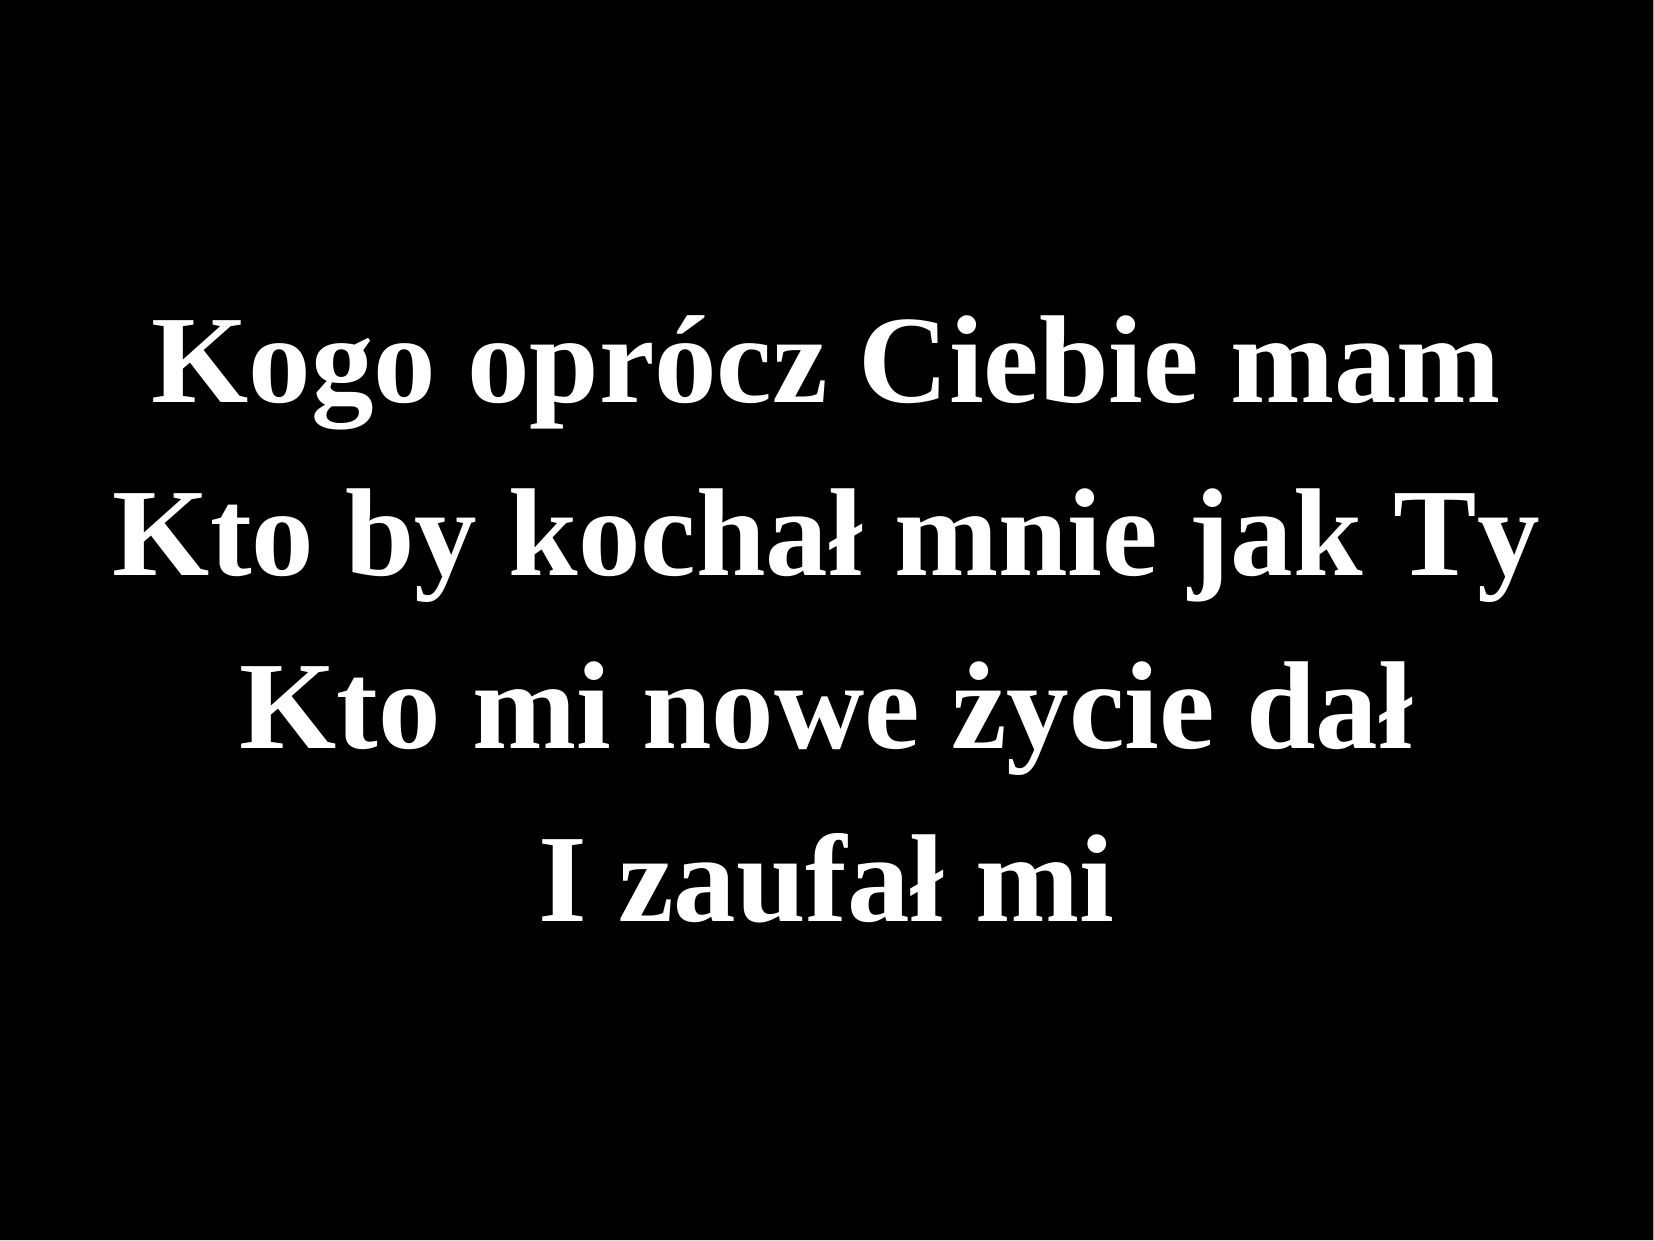

# Kogo oprócz Ciebie mam ppp Kto by kochał mnie jak Ty ppp Kto mi nowe życie dał ppp I zaufał mi